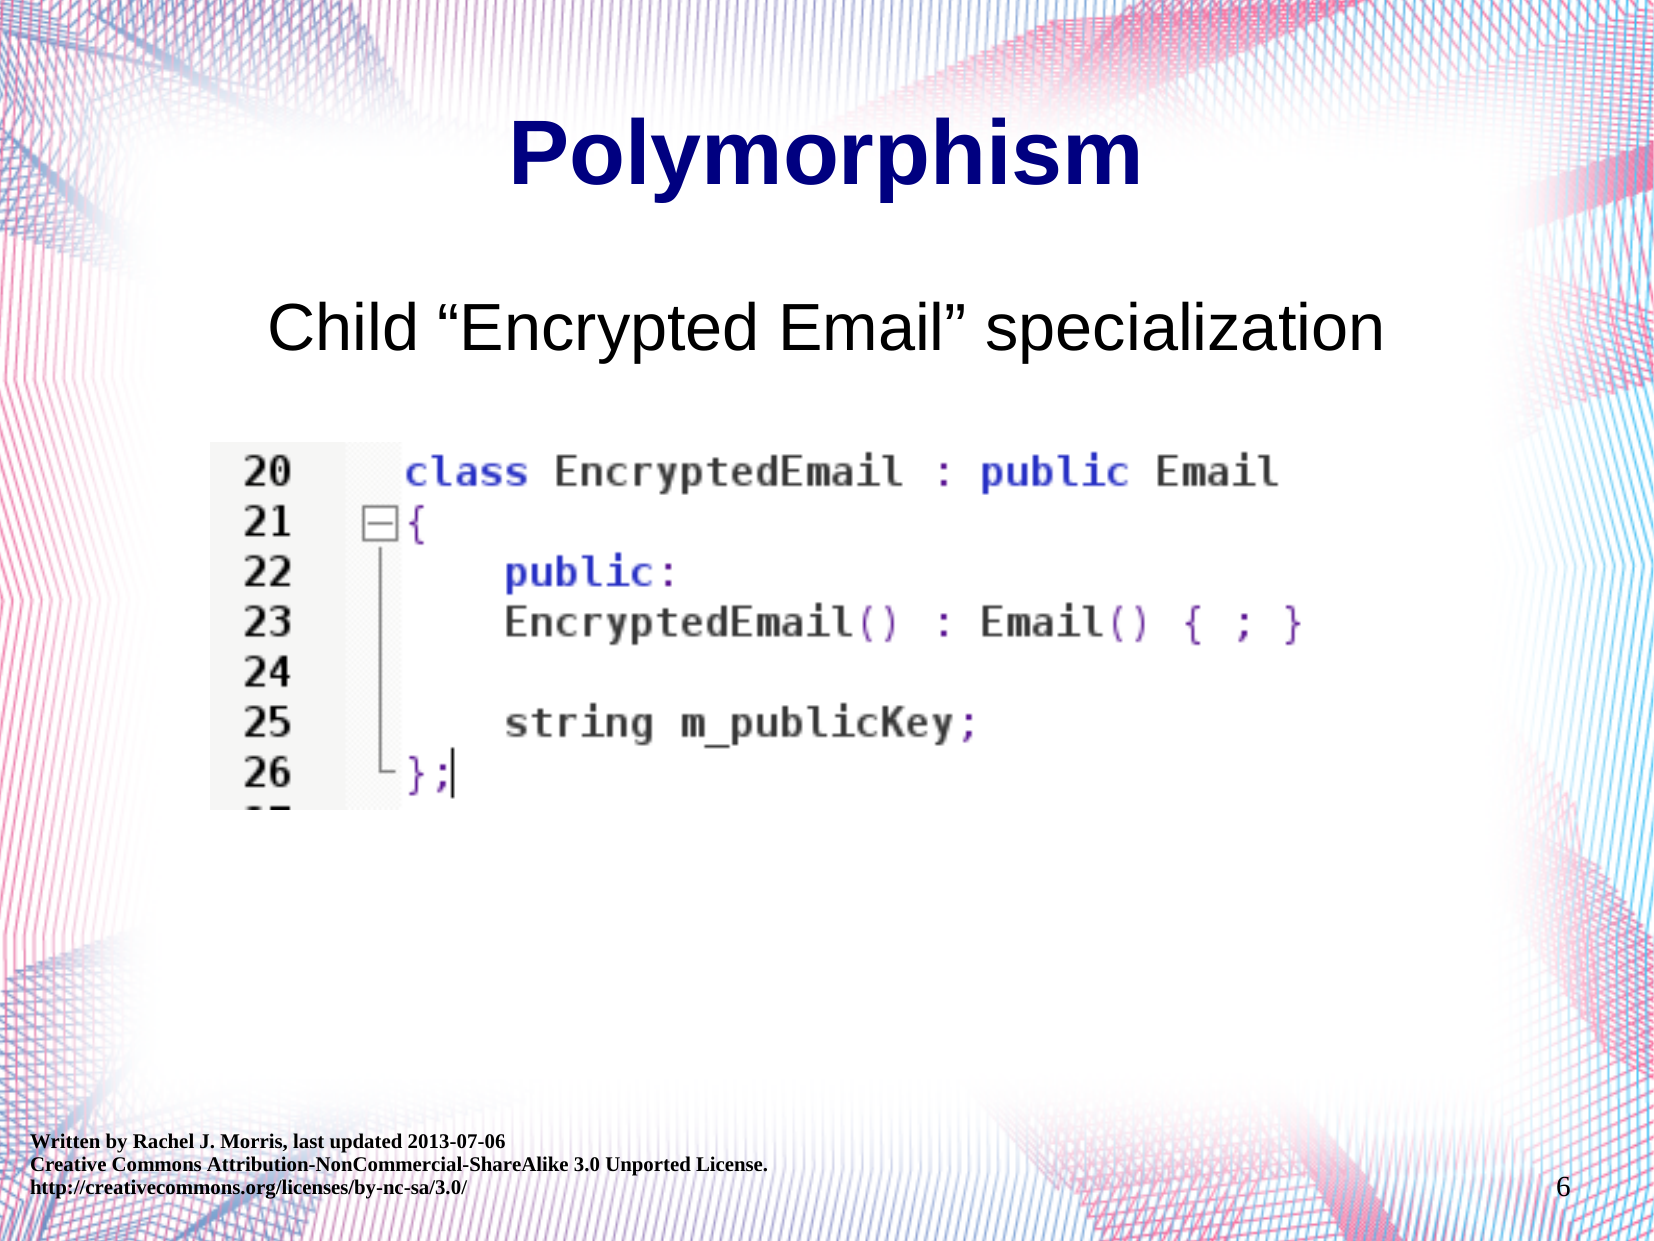

# Polymorphism
Child “Encrypted Email” specialization
6